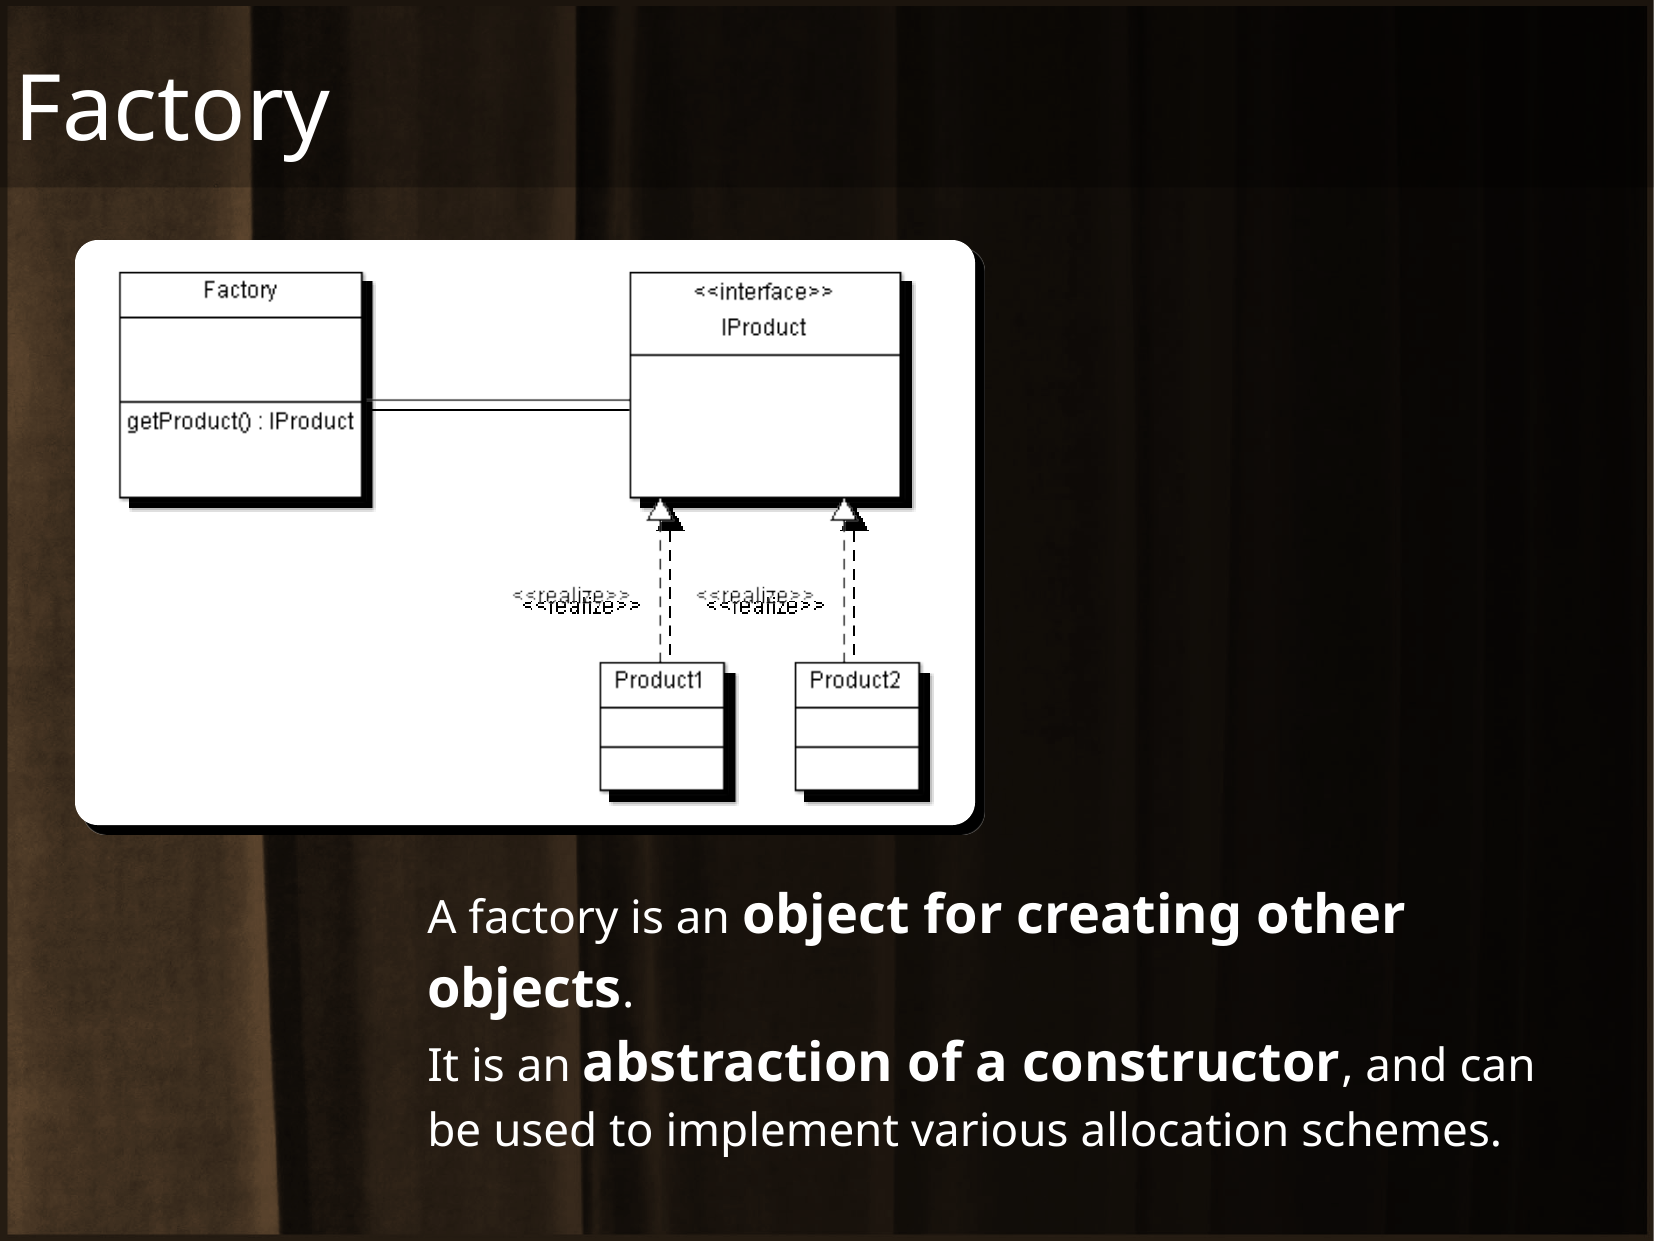

Factory
A factory is an object for creating other objects.
It is an abstraction of a constructor, and can be used to implement various allocation schemes.